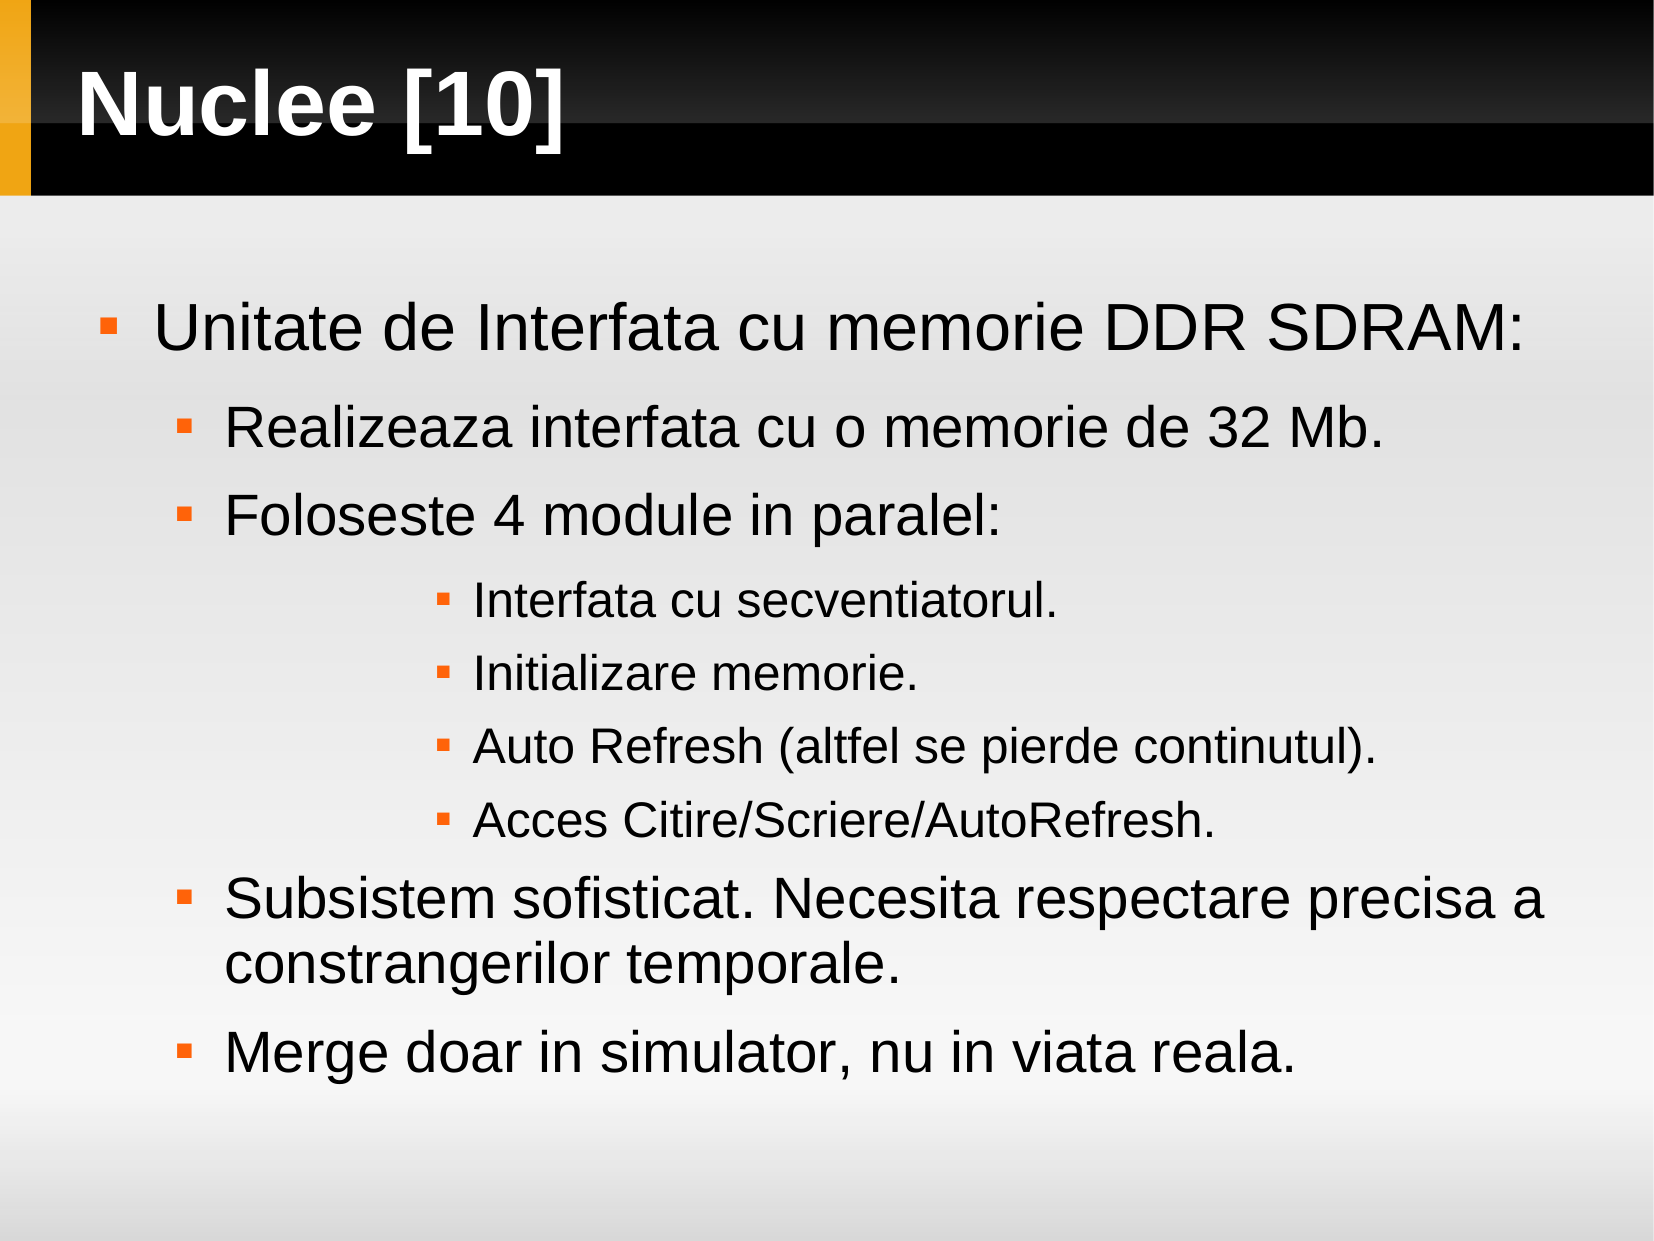

# Nuclee [10]
Unitate de Interfata cu memorie DDR SDRAM:
Realizeaza interfata cu o memorie de 32 Mb.
Foloseste 4 module in paralel:
Interfata cu secventiatorul.
Initializare memorie.
Auto Refresh (altfel se pierde continutul).
Acces Citire/Scriere/AutoRefresh.
Subsistem sofisticat. Necesita respectare precisa a constrangerilor temporale.
Merge doar in simulator, nu in viata reala.